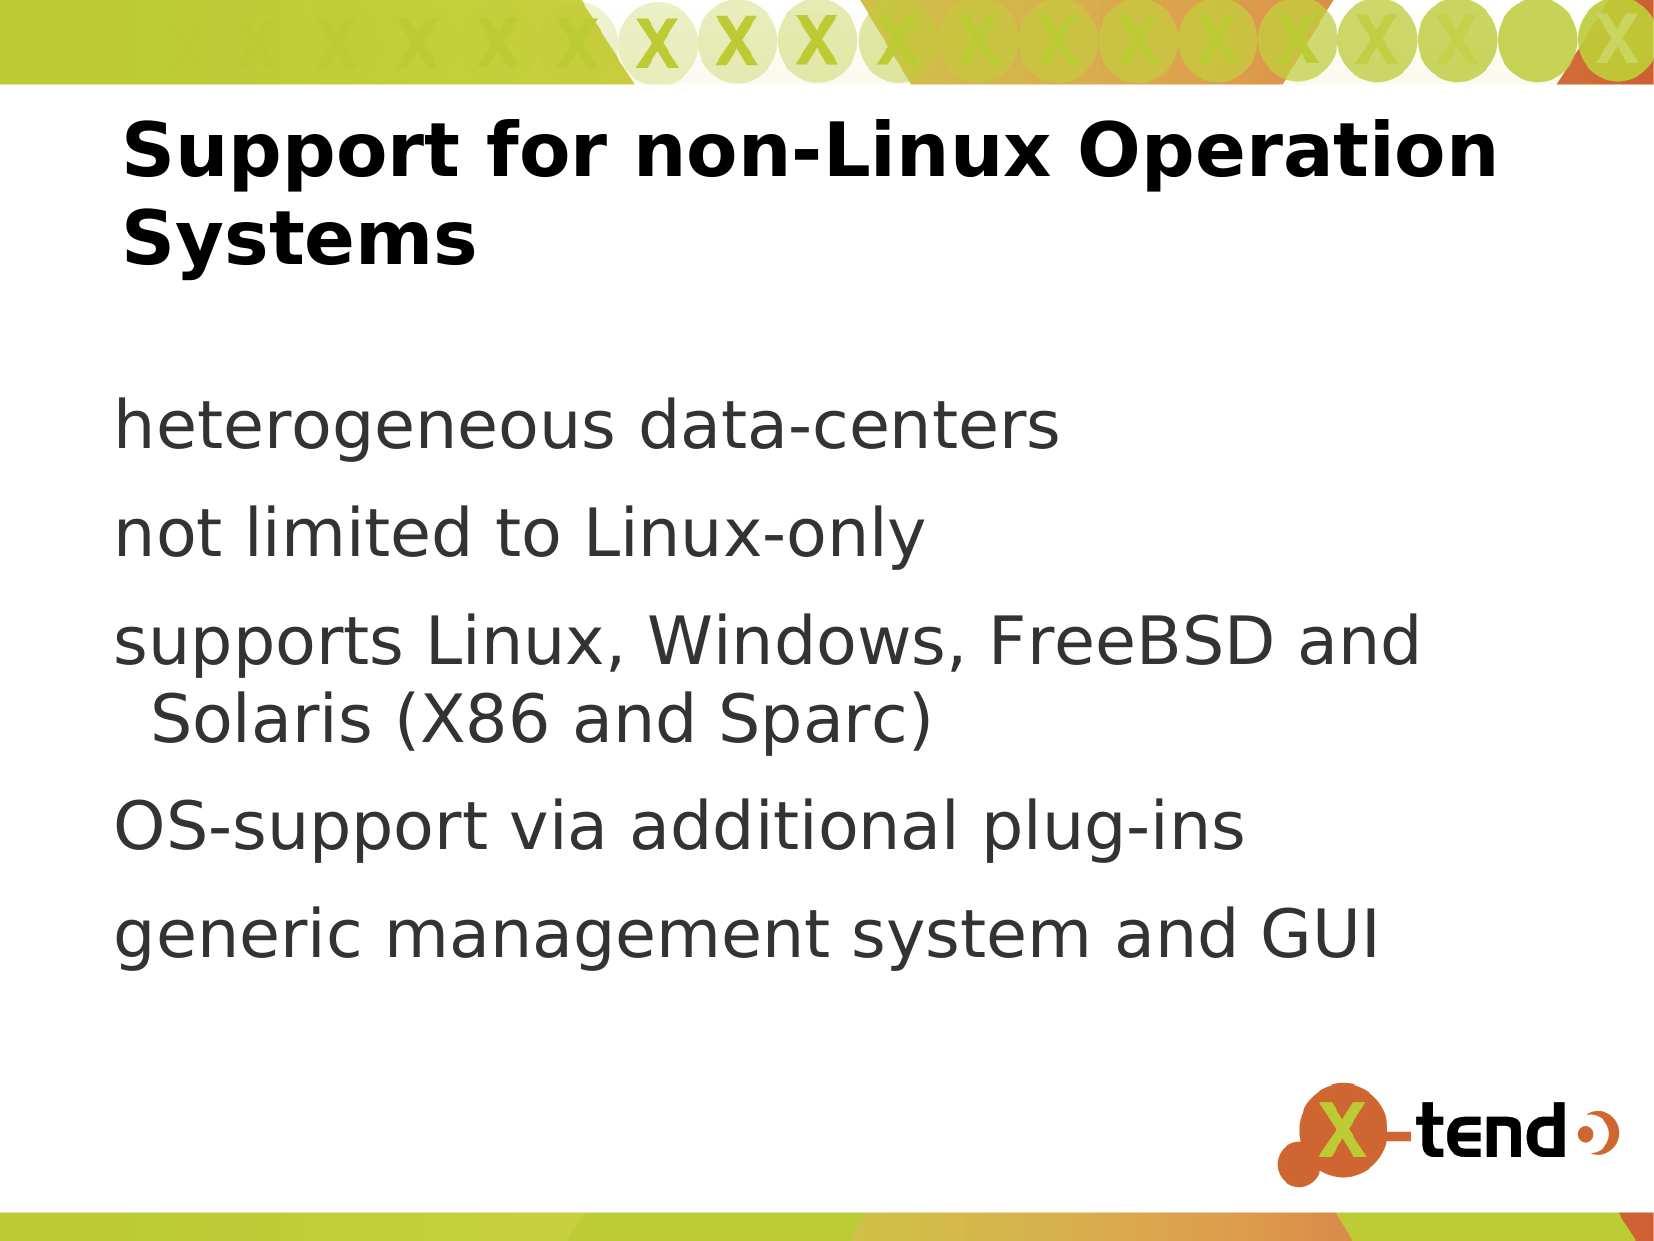

# Support for non-Linux Operation Systems
heterogeneous data-centers
not limited to Linux-only
supports Linux, Windows, FreeBSD and Solaris (X86 and Sparc)
OS-support via additional plug-ins
generic management system and GUI